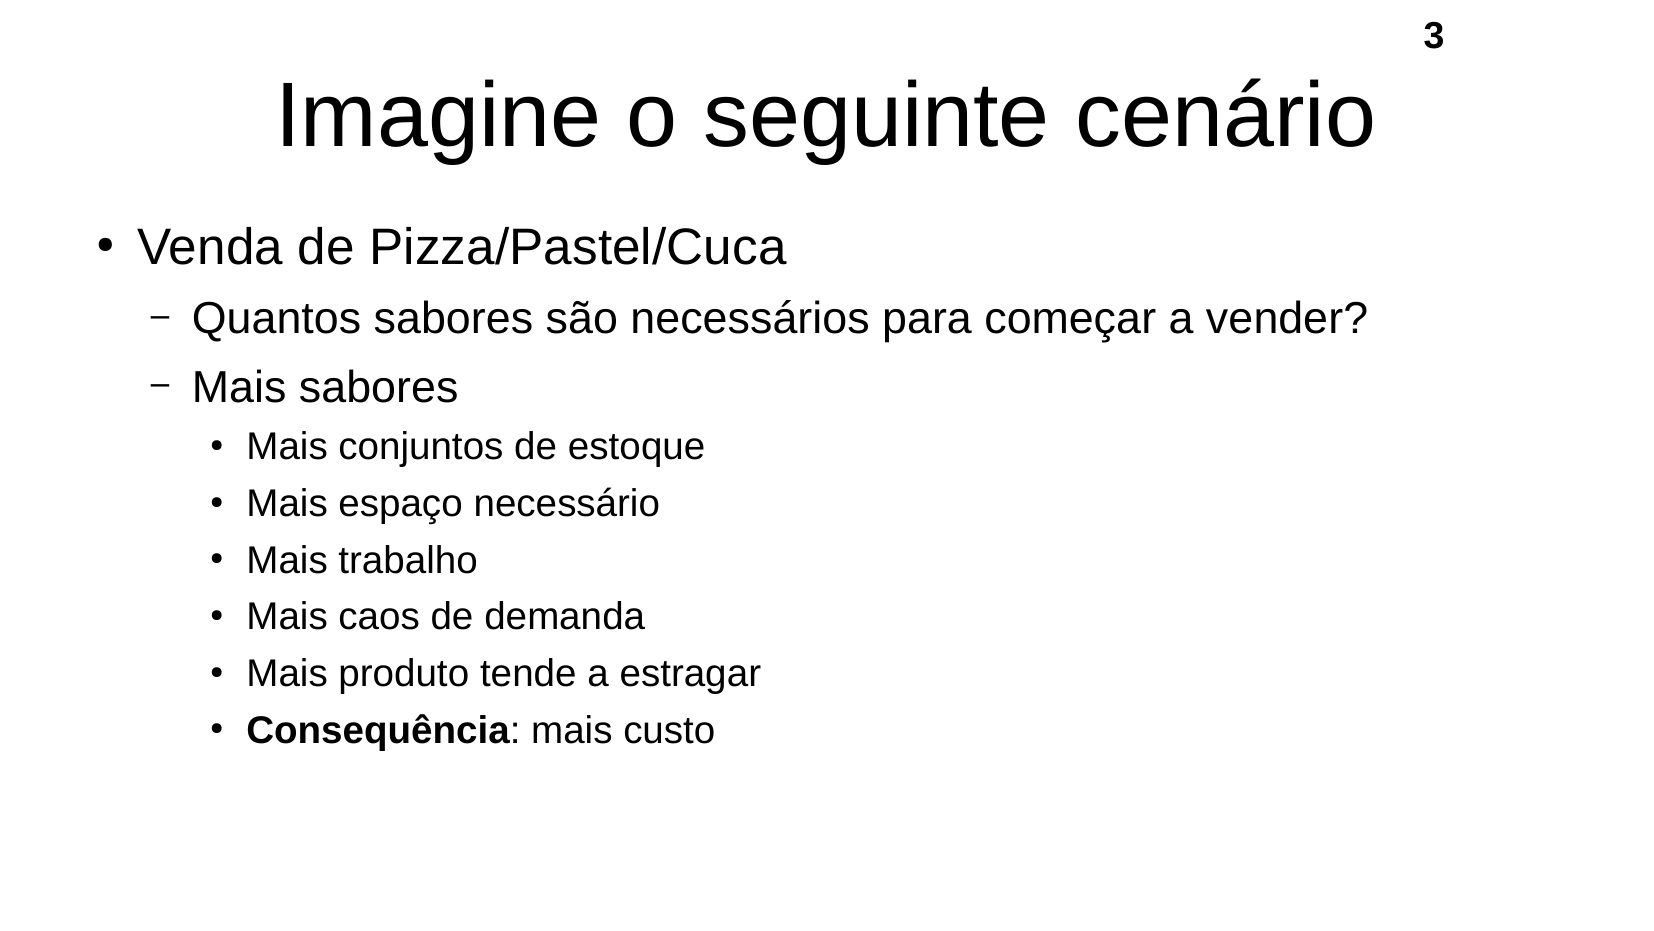

# Imagine o seguinte cenário
Venda de Pizza/Pastel/Cuca
Quantos sabores são necessários para começar a vender?
Mais sabores
Mais conjuntos de estoque
Mais espaço necessário
Mais trabalho
Mais caos de demanda
Mais produto tende a estragar
Consequência: mais custo